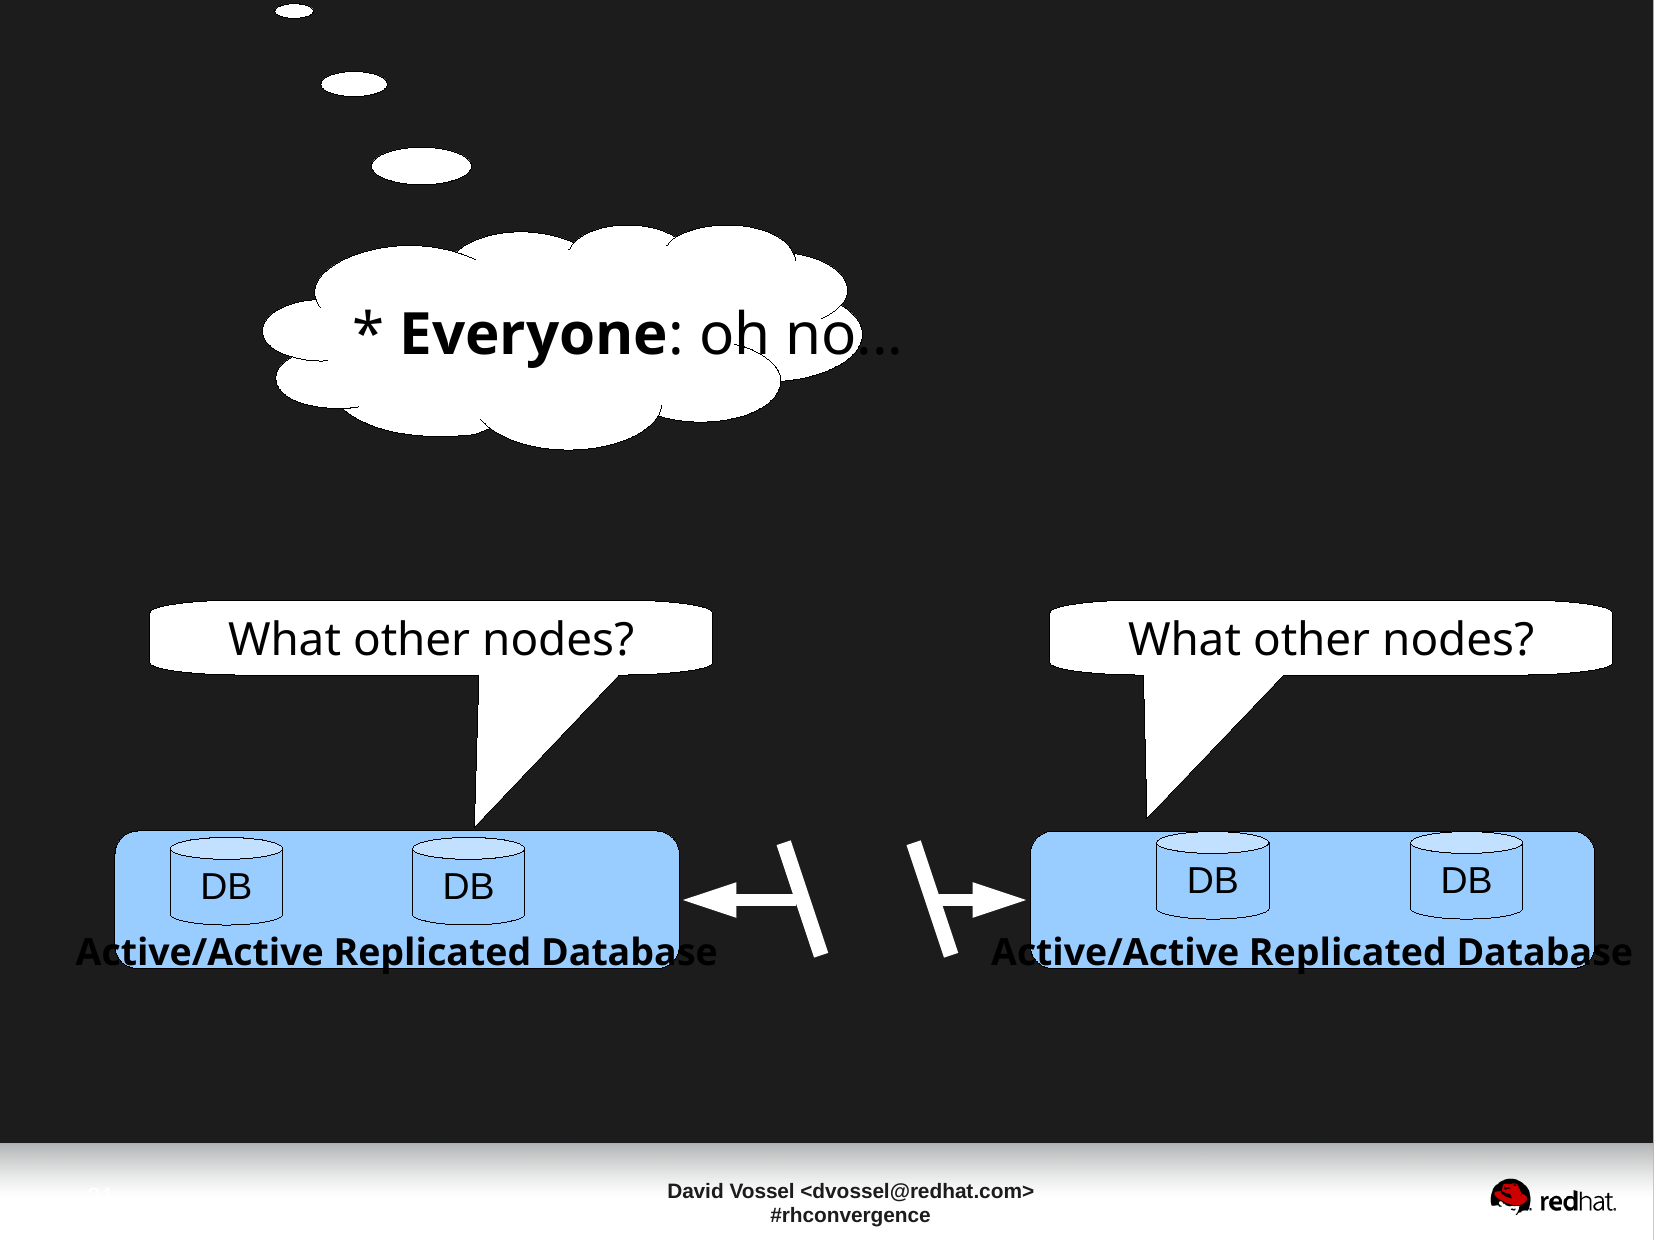

* Everyone: oh no...
What other nodes?
What other nodes?
Active/Active Replicated Database
Active/Active Replicated Database
DB
DB
DB
DB